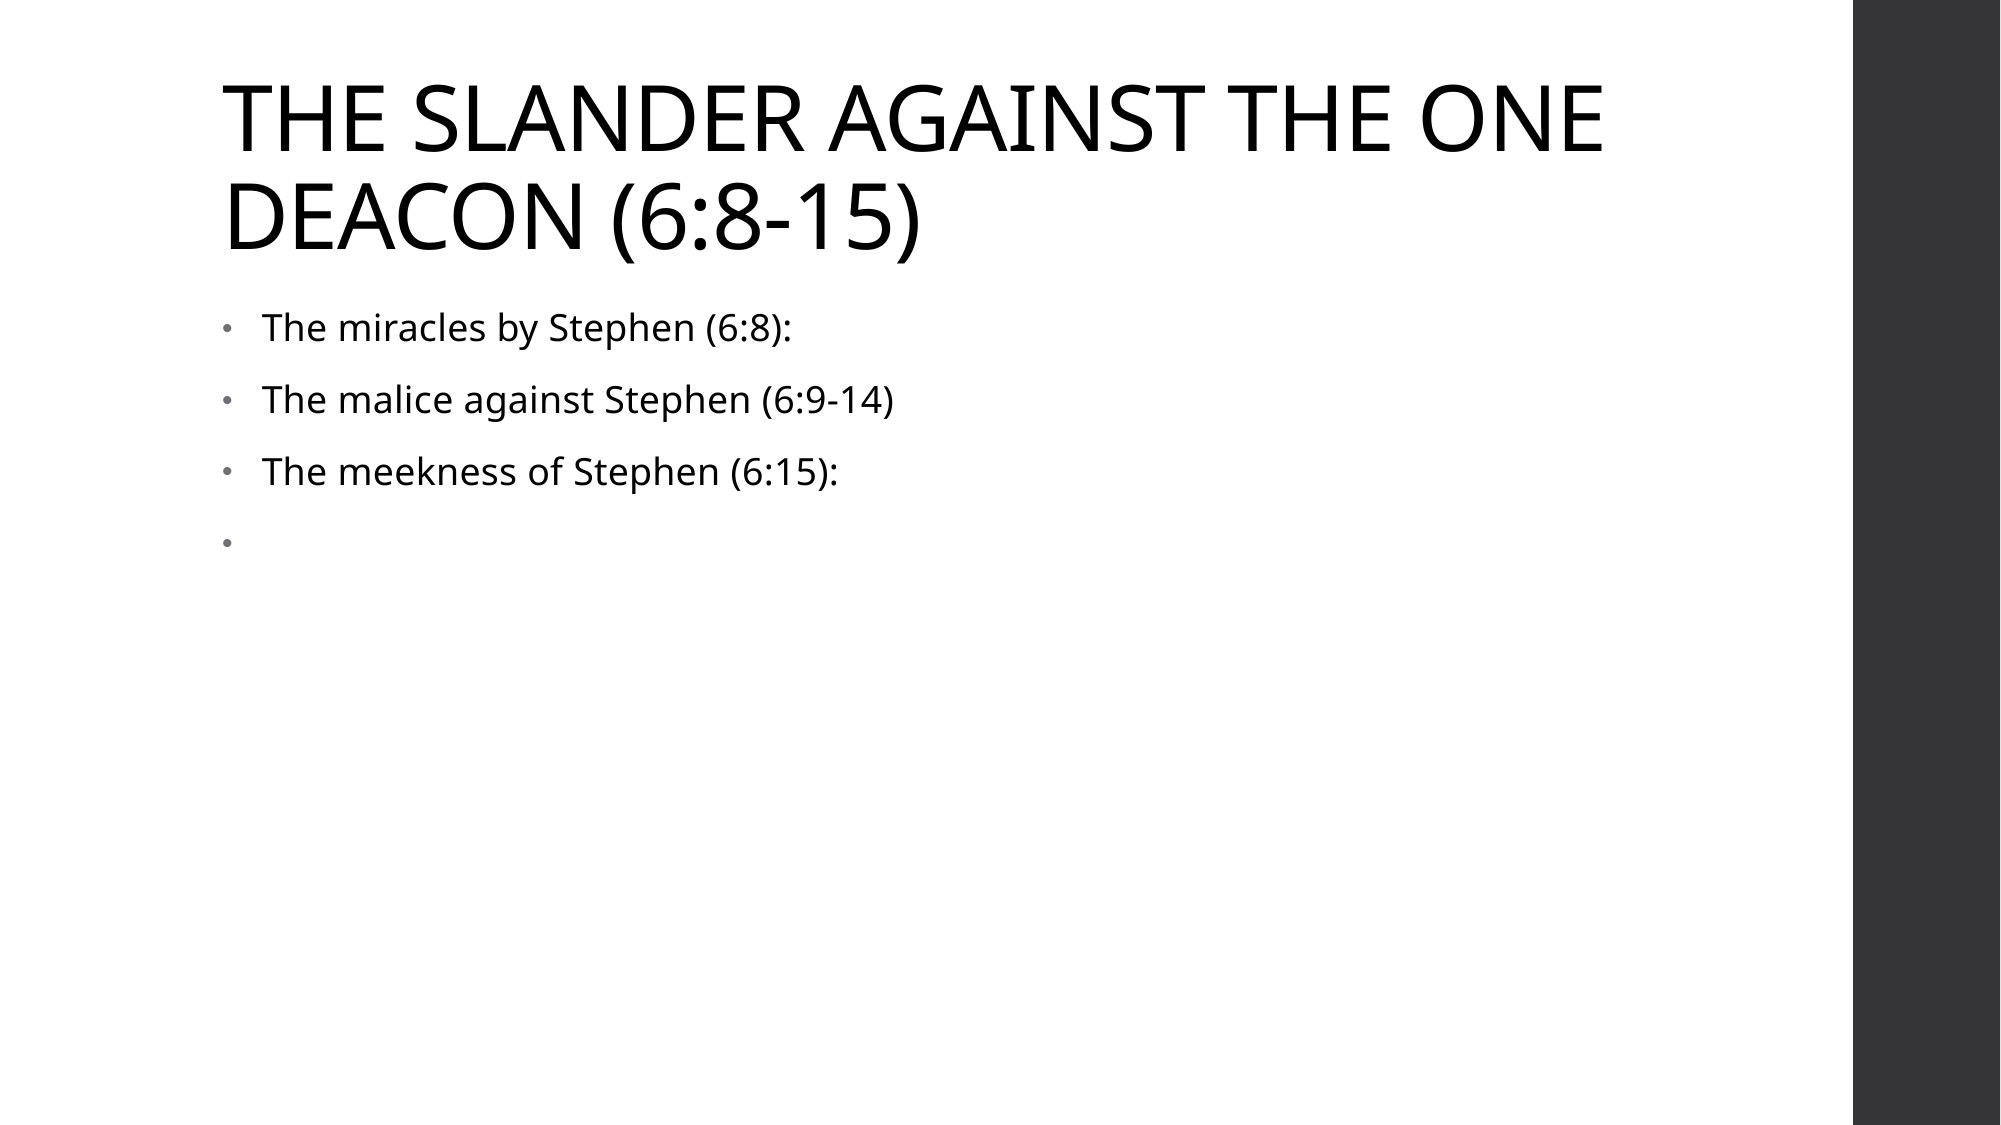

# THE SLANDER AGAINST THE ONE DEACON (6:8-15)
 The miracles by Stephen (6:8):
 The malice against Stephen (6:9-14)
 The meekness of Stephen (6:15):